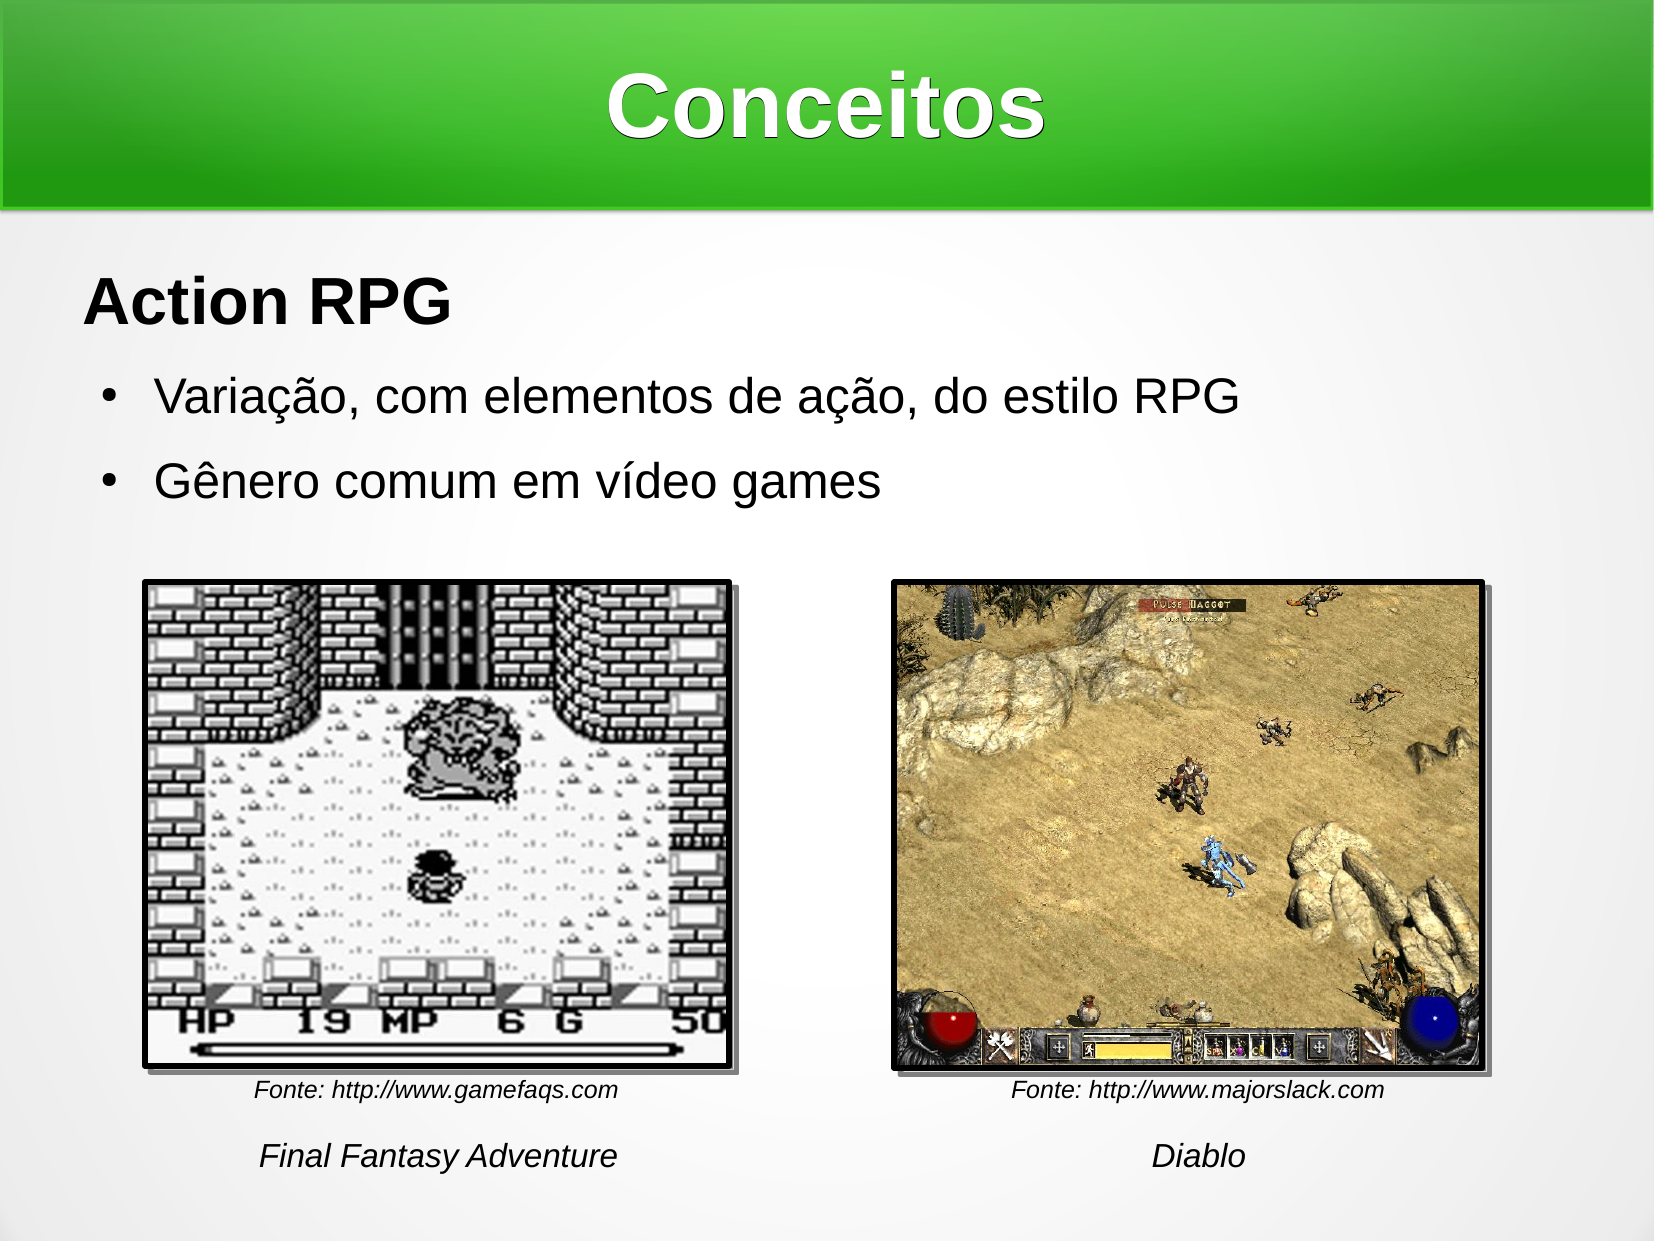

# Conceitos
Action RPG
Variação, com elementos de ação, do estilo RPG
Gênero comum em vídeo games
Fonte: http://www.gamefaqs.com
Fonte: http://www.majorslack.com
Diablo
Final Fantasy Adventure